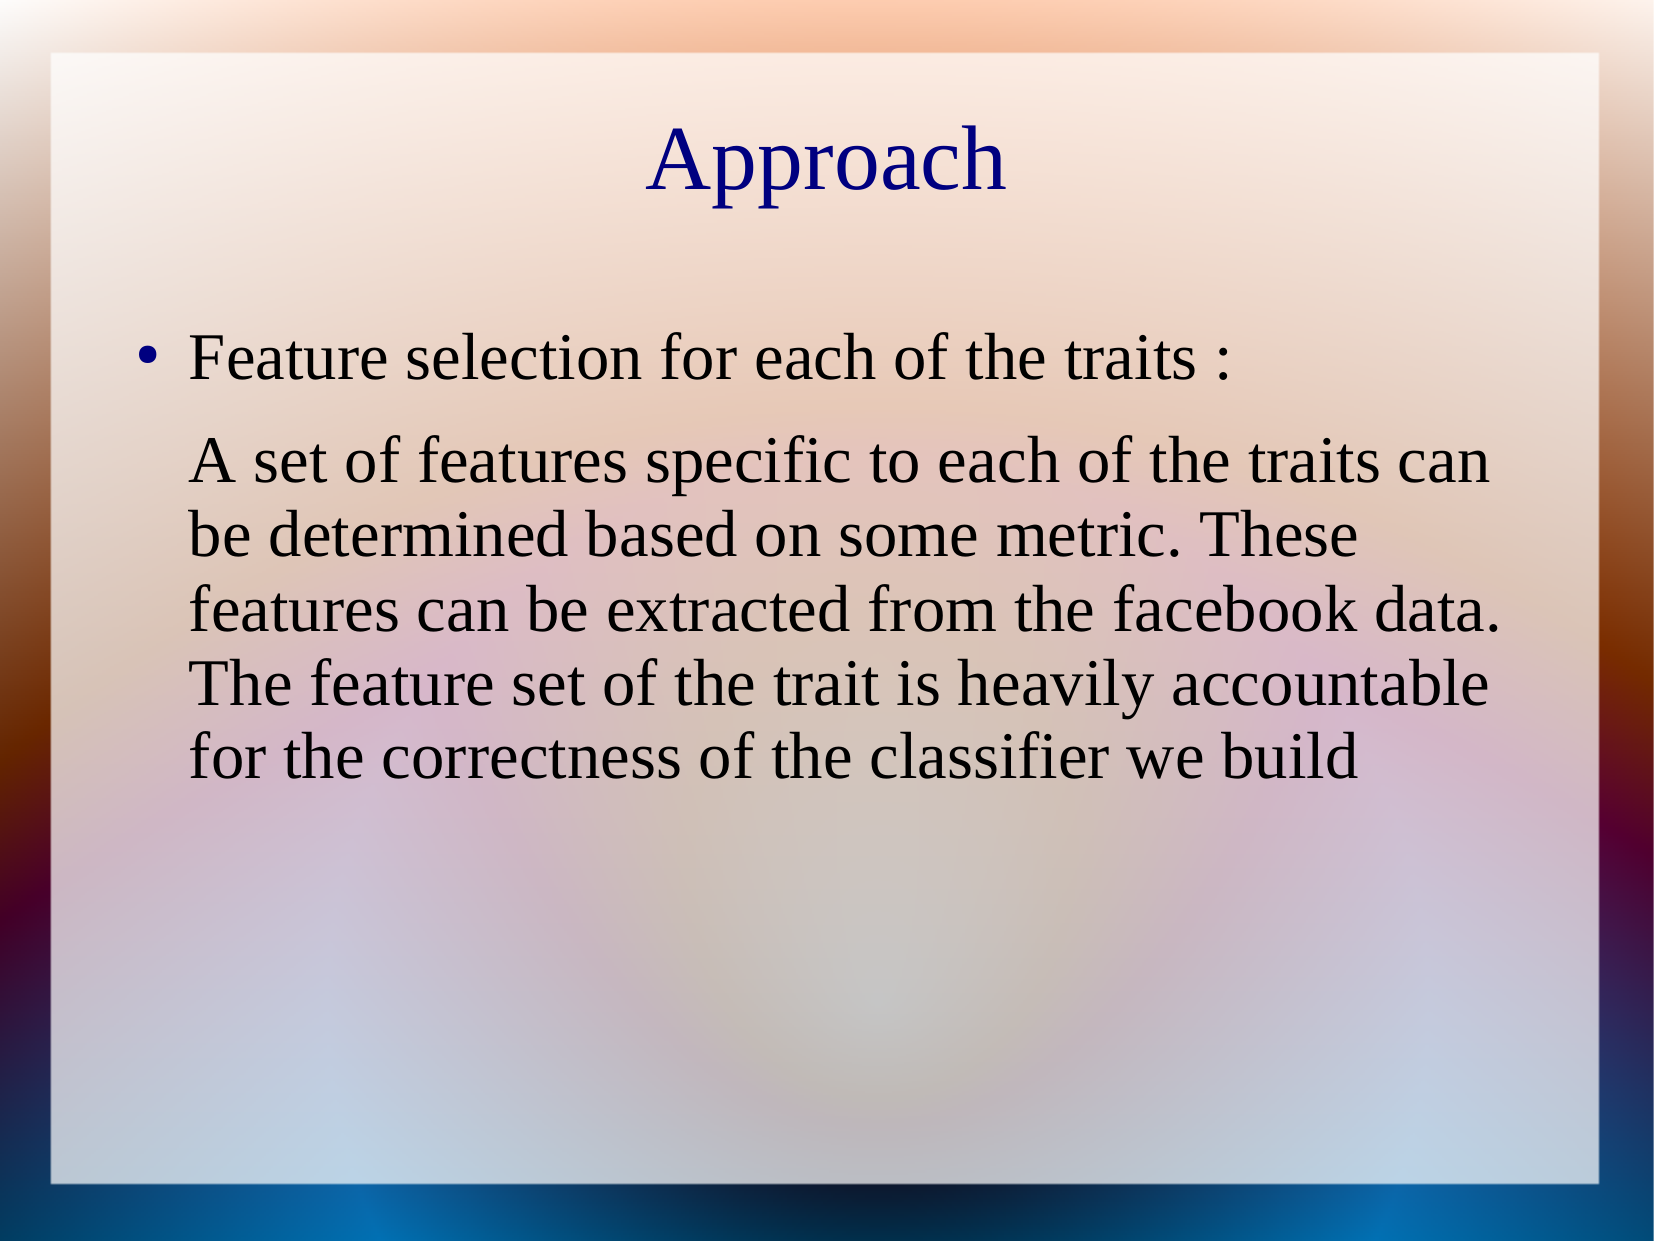

# Approach
Feature selection for each of the traits :
A set of features specific to each of the traits can be determined based on some metric. These features can be extracted from the facebook data. The feature set of the trait is heavily accountable for the correctness of the classifier we build